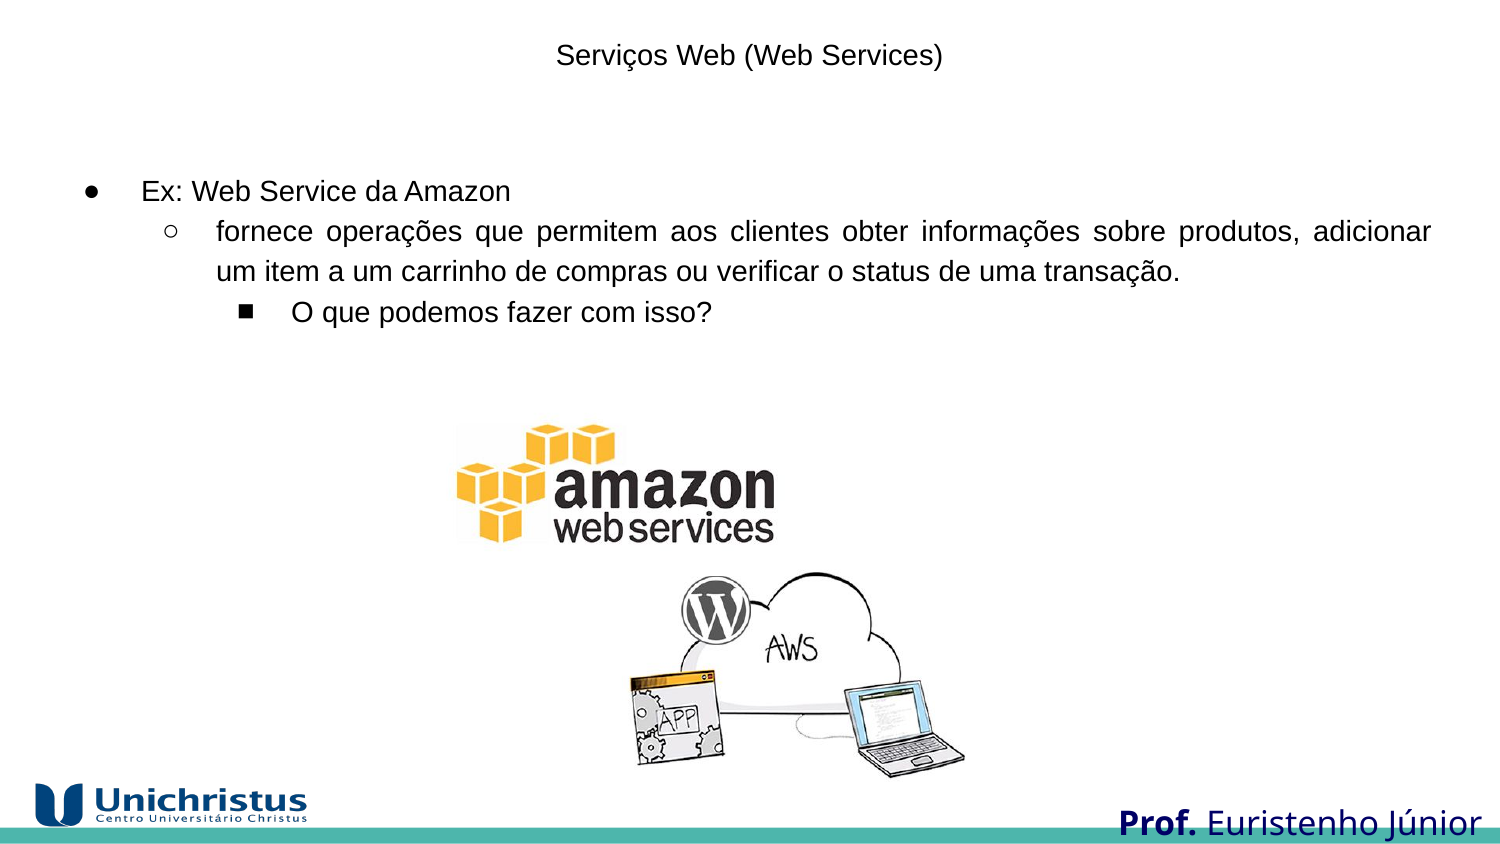

# Serviços Web (Web Services)
Ex: Web Service da Amazon
fornece operações que permitem aos clientes obter informações sobre produtos, adicionar um item a um carrinho de compras ou verificar o status de uma transação.
O que podemos fazer com isso?
Prof. Euristenho Júnior